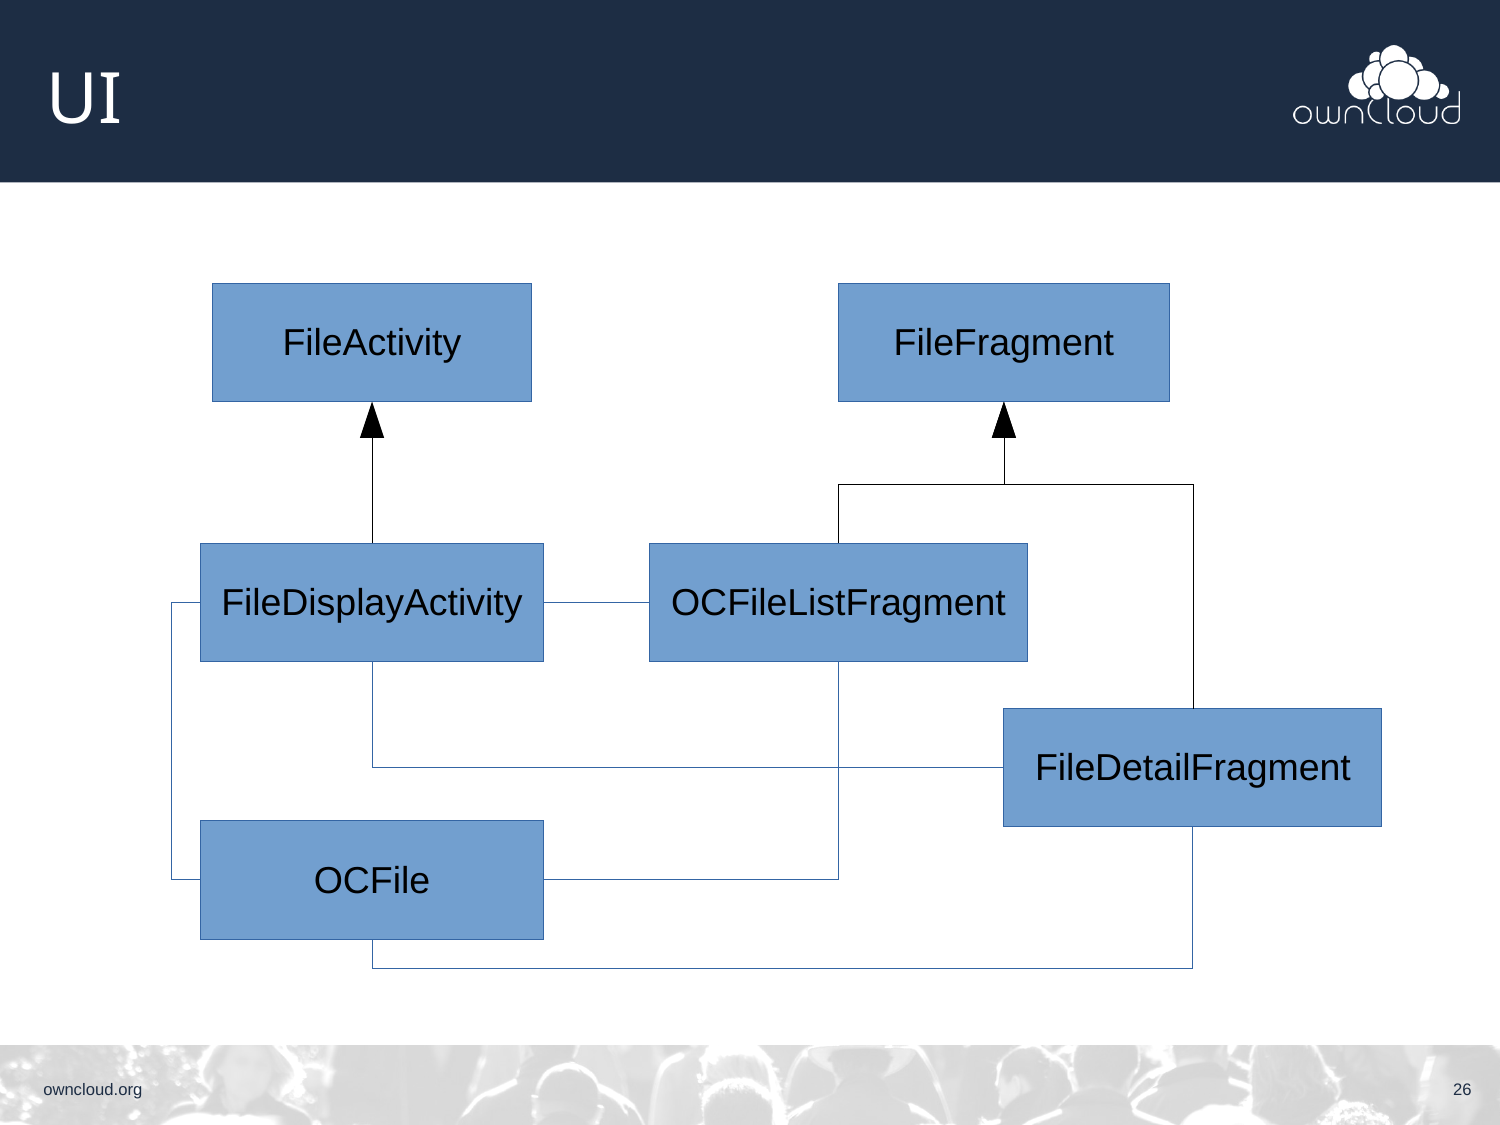

# UI
FileActivity
FileFragment
FileDisplayActivity
OCFileListFragment
FileDetailFragment
OCFile